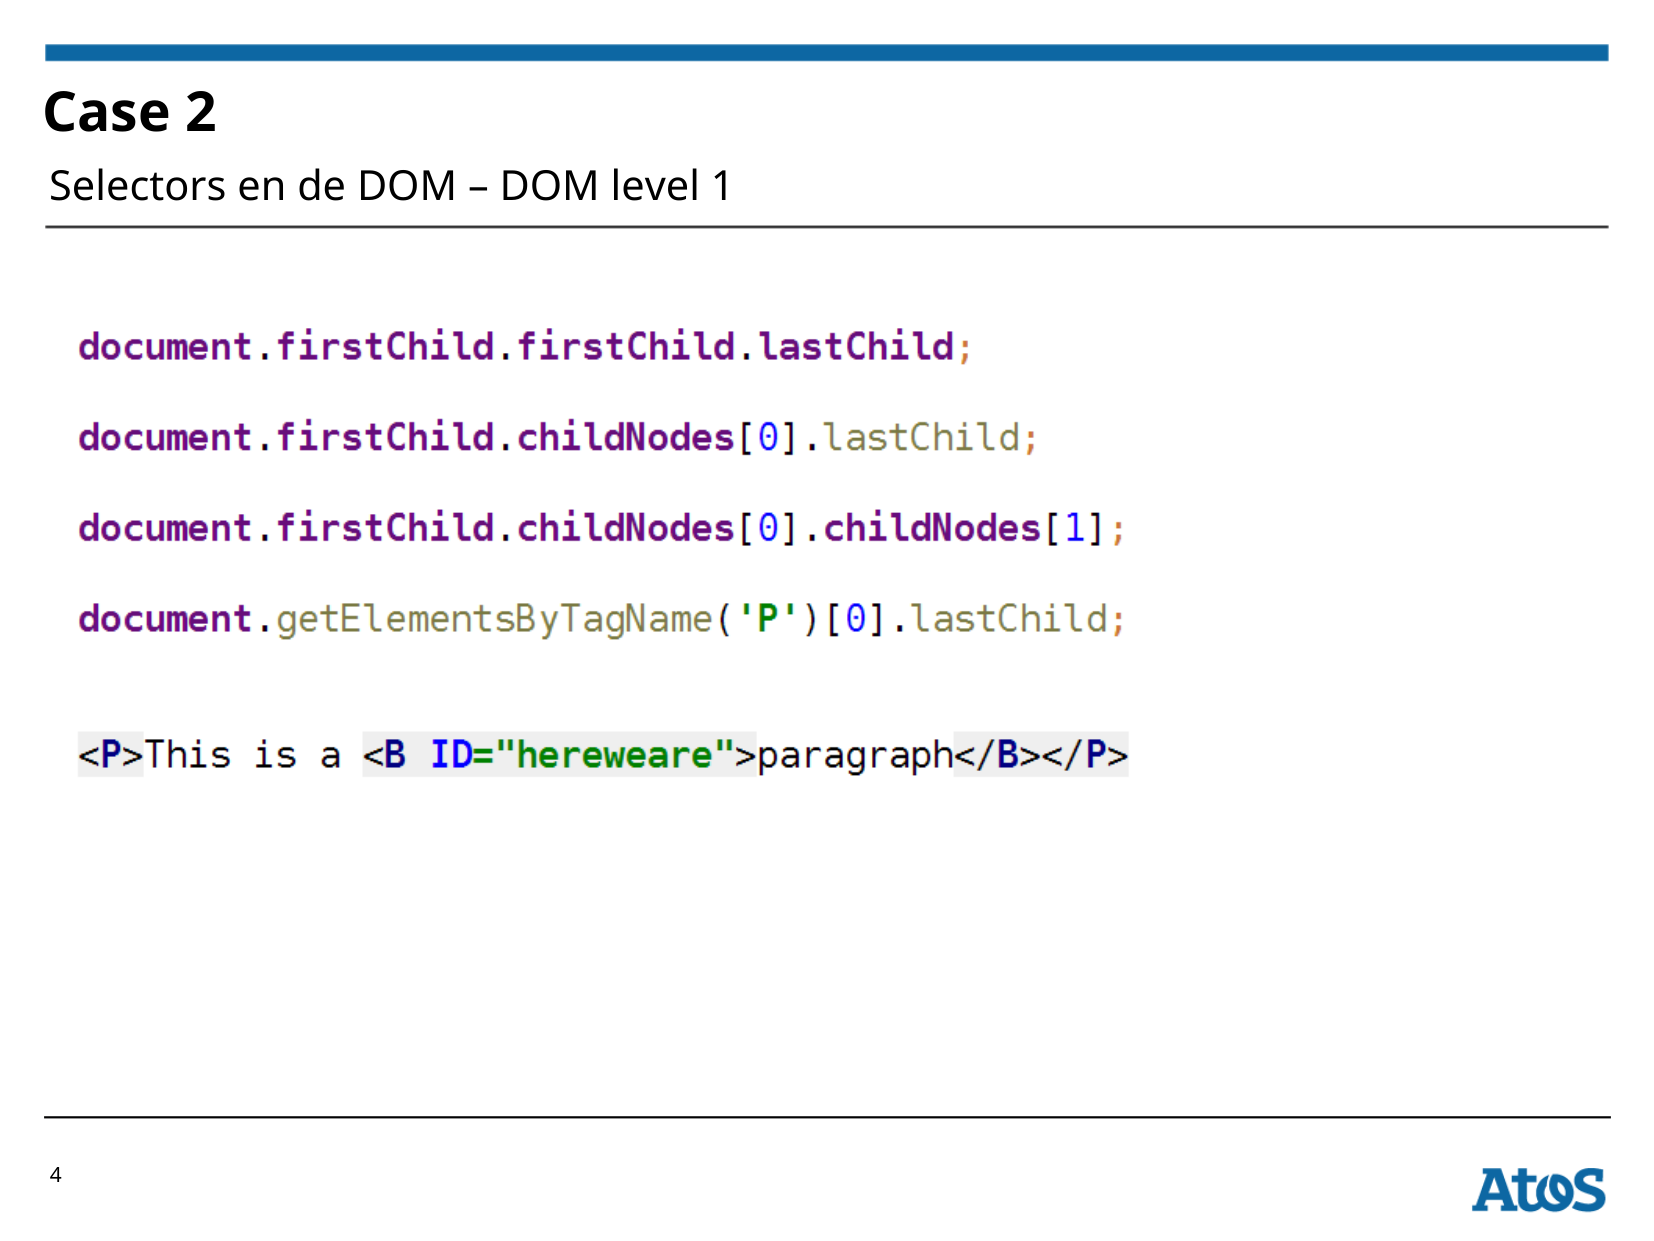

# Case 2
Selectors en de DOM – DOM level 1